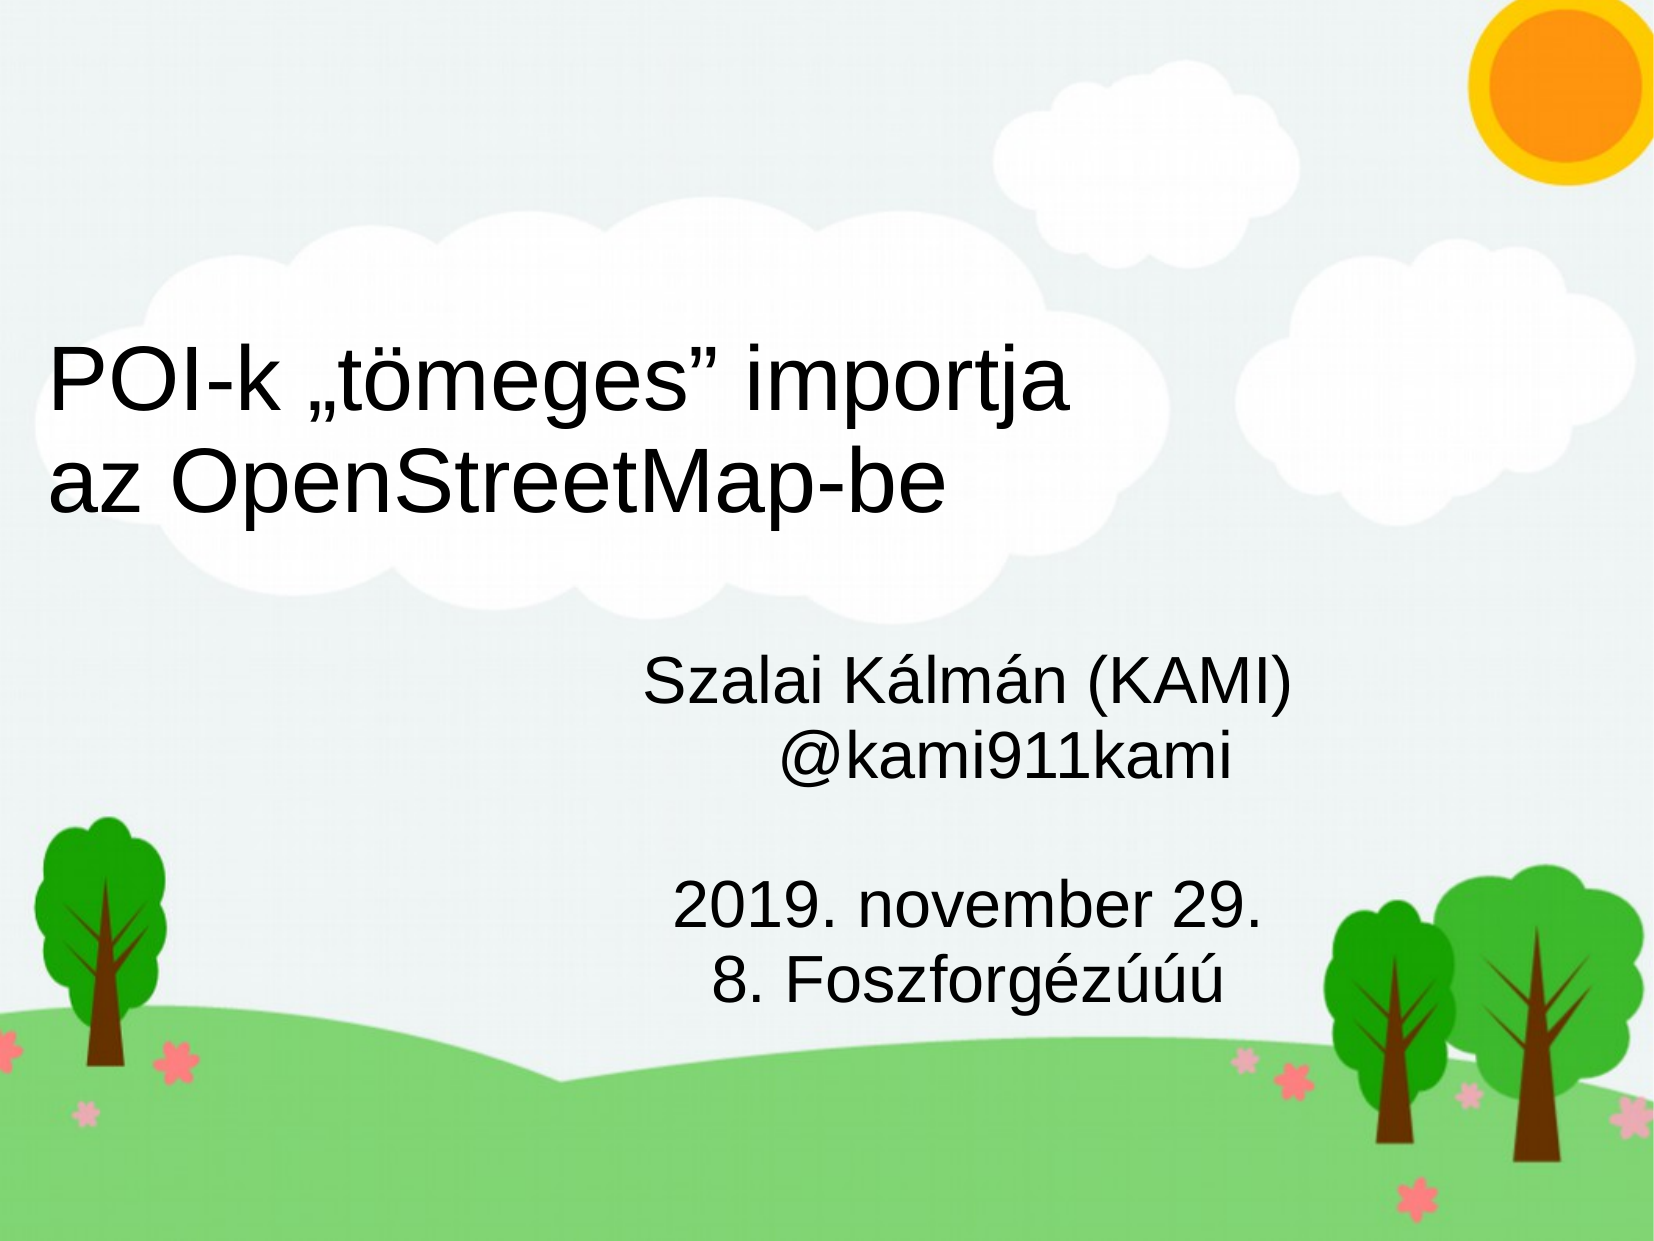

# POI-k „tömeges” importja az OpenStreetMap-be
Szalai Kálmán (KAMI)
	@kami911kami
2019. november 29.
8. Foszforgézúúú